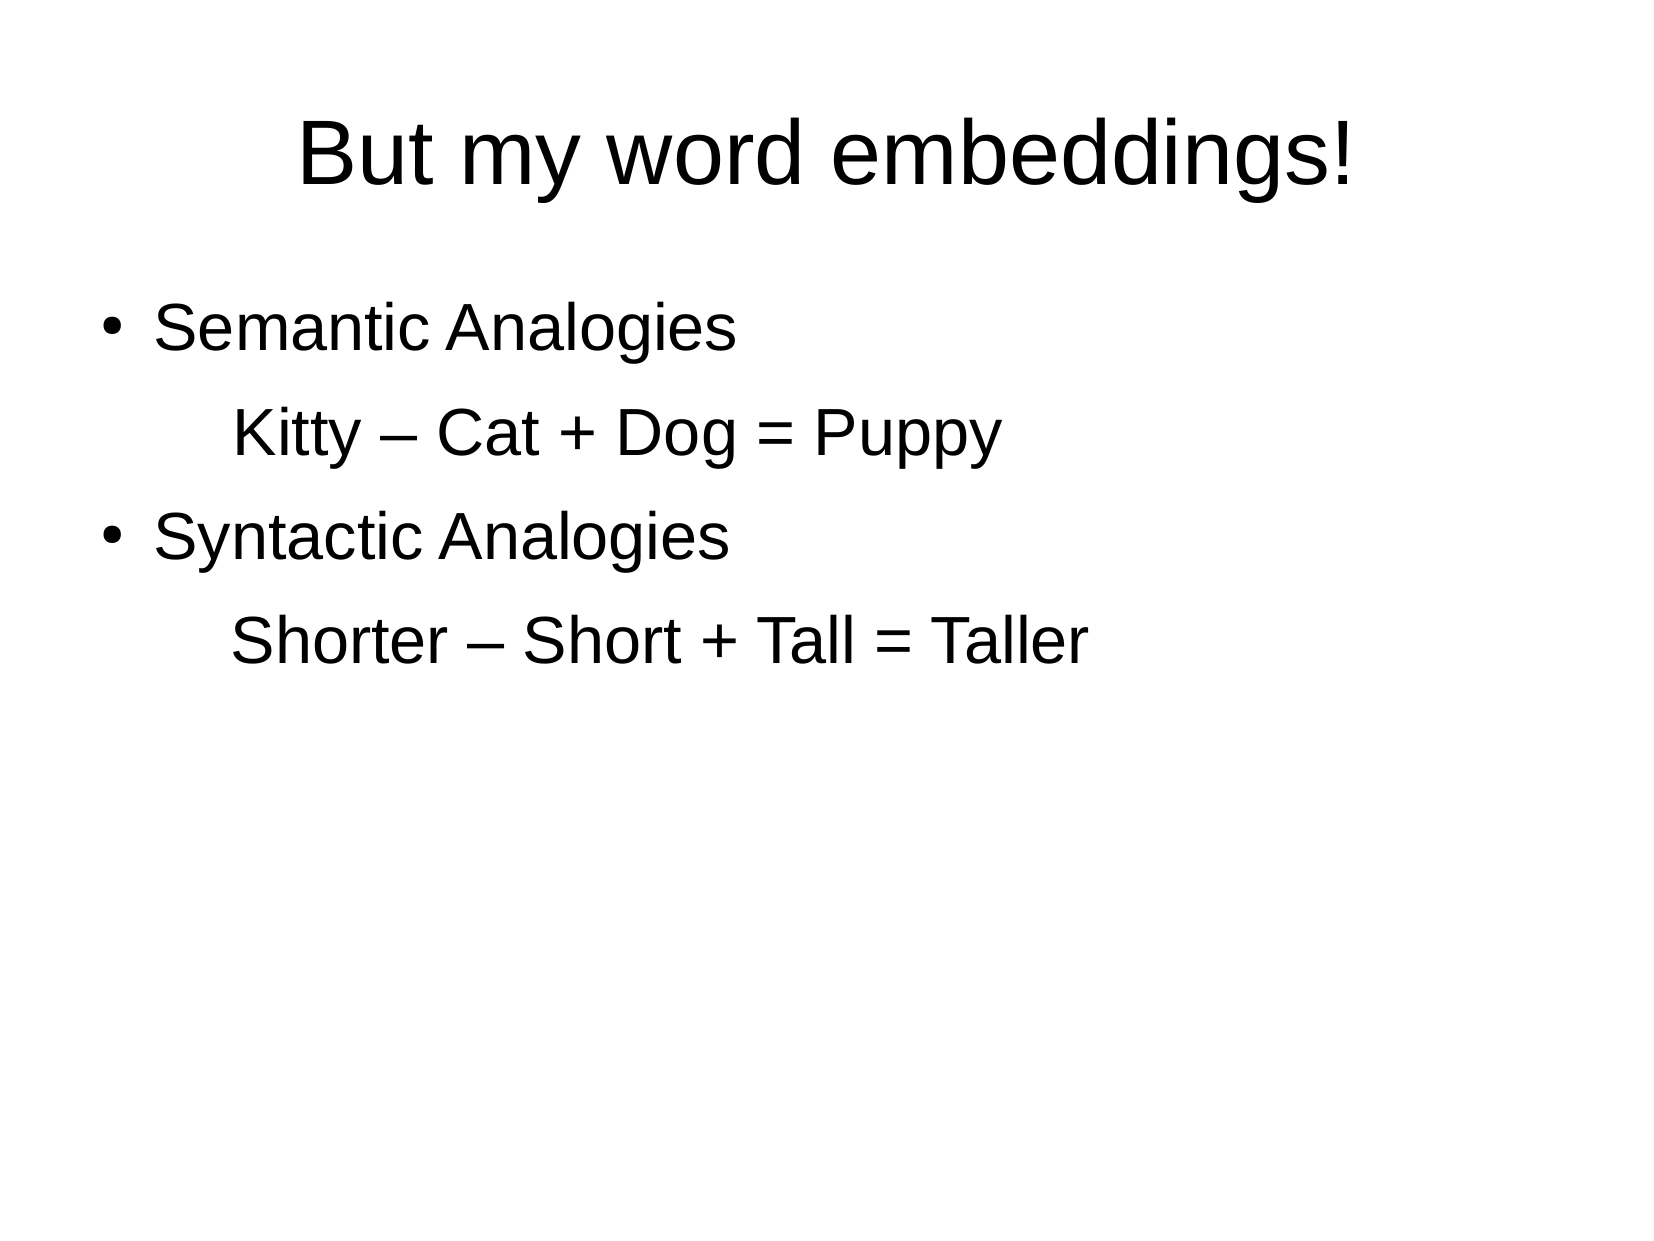

# But my word embeddings!
Semantic Analogies
 		Kitty – Cat + Dog = Puppy
Syntactic Analogies
 Shorter – Short + Tall = Taller